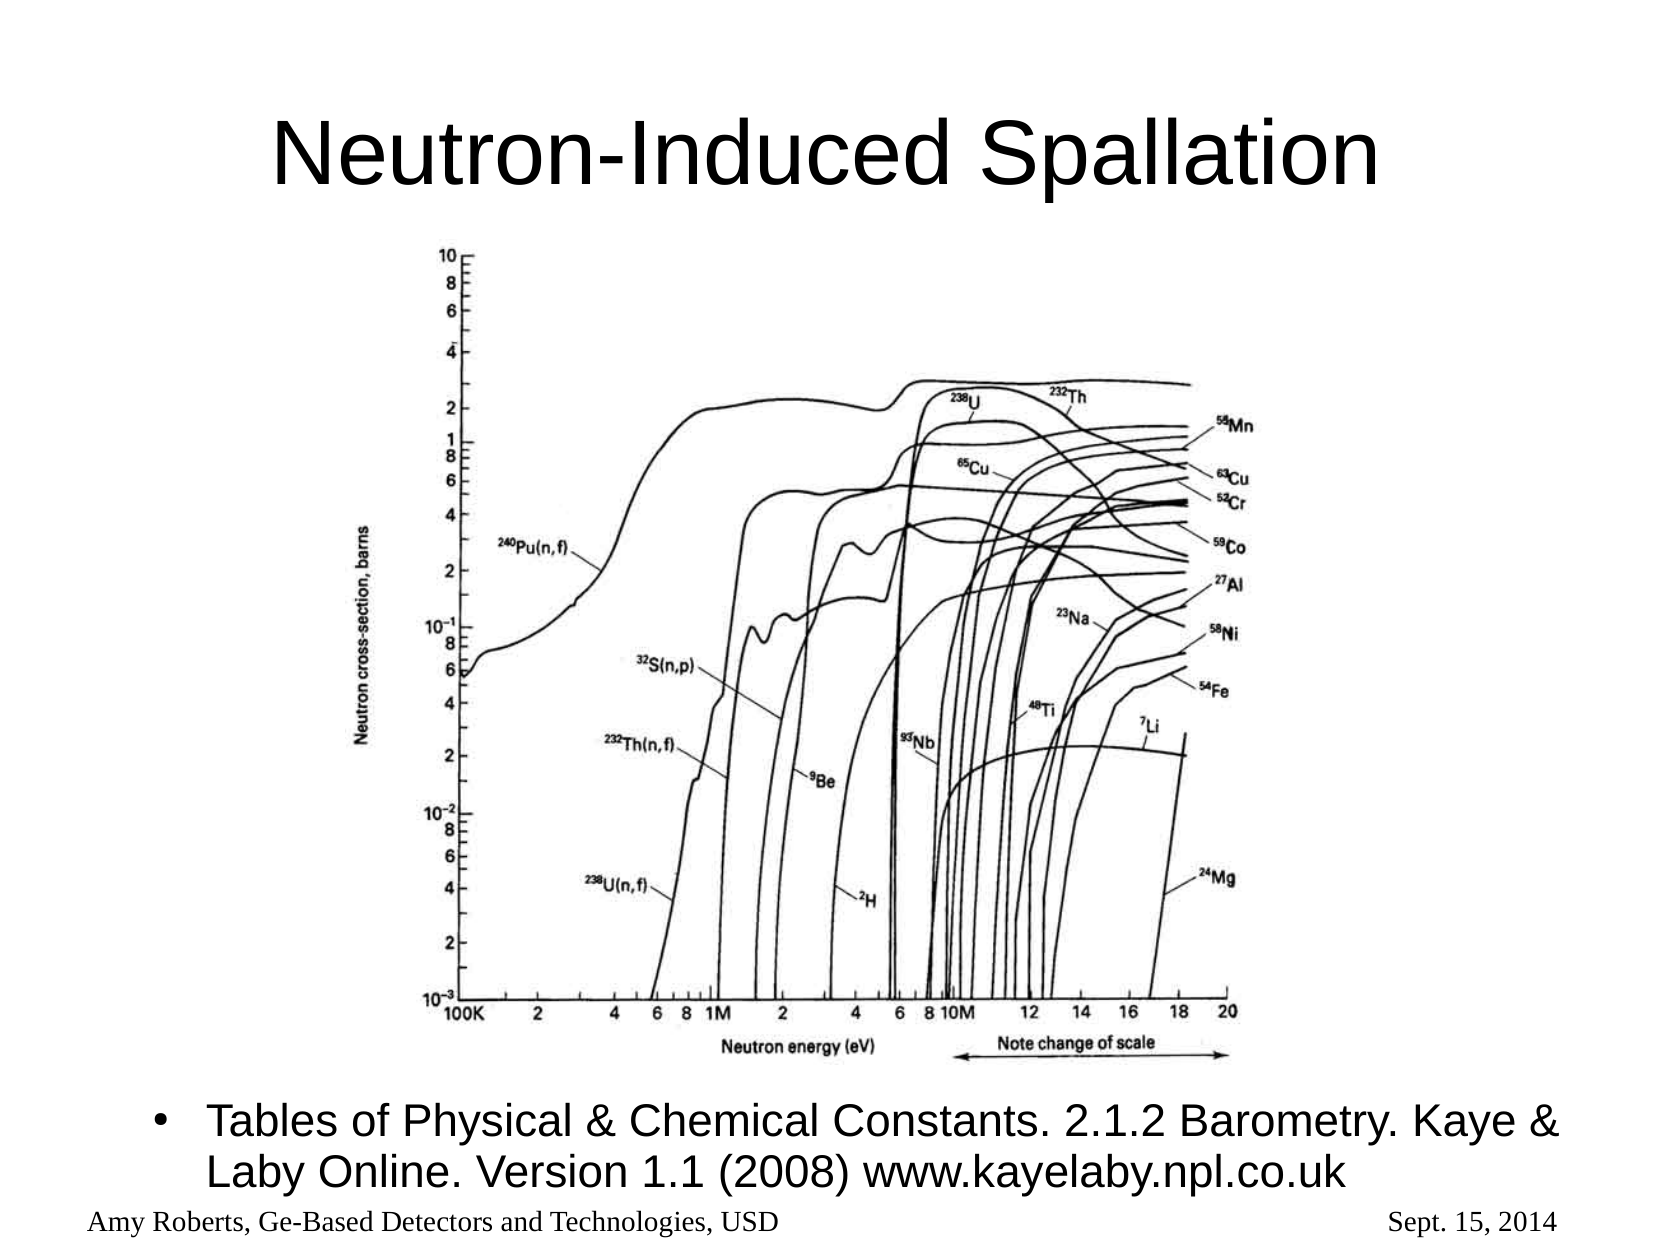

# Neutron-Induced Spallation
Tables of Physical & Chemical Constants. 2.1.2 Barometry. Kaye & Laby Online. Version 1.1 (2008) www.kayelaby.npl.co.uk